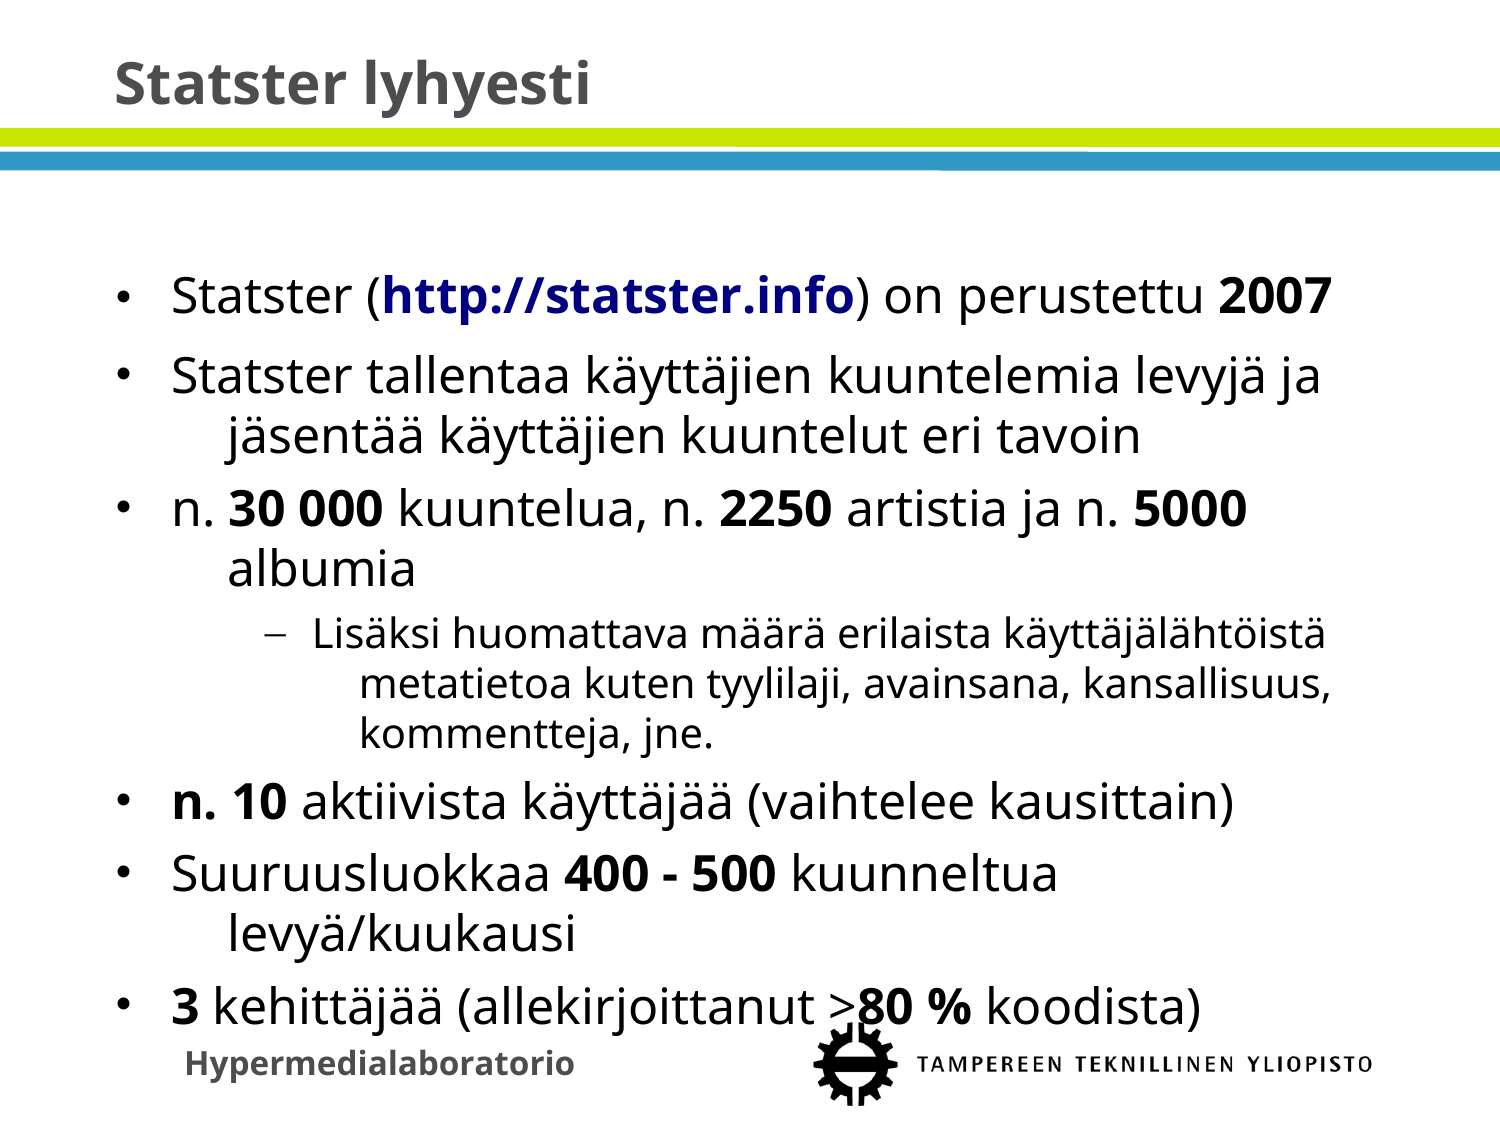

# Statster lyhyesti
Statster (http://statster.info) on perustettu 2007
Statster tallentaa käyttäjien kuuntelemia levyjä ja jäsentää käyttäjien kuuntelut eri tavoin
n. 30 000 kuuntelua, n. 2250 artistia ja n. 5000 albumia
Lisäksi huomattava määrä erilaista käyttäjälähtöistä metatietoa kuten tyylilaji, avainsana, kansallisuus, kommentteja, jne.
n. 10 aktiivista käyttäjää (vaihtelee kausittain)
Suuruusluokkaa 400 - 500 kuunneltua levyä/kuukausi
3 kehittäjää (allekirjoittanut >80 % koodista)